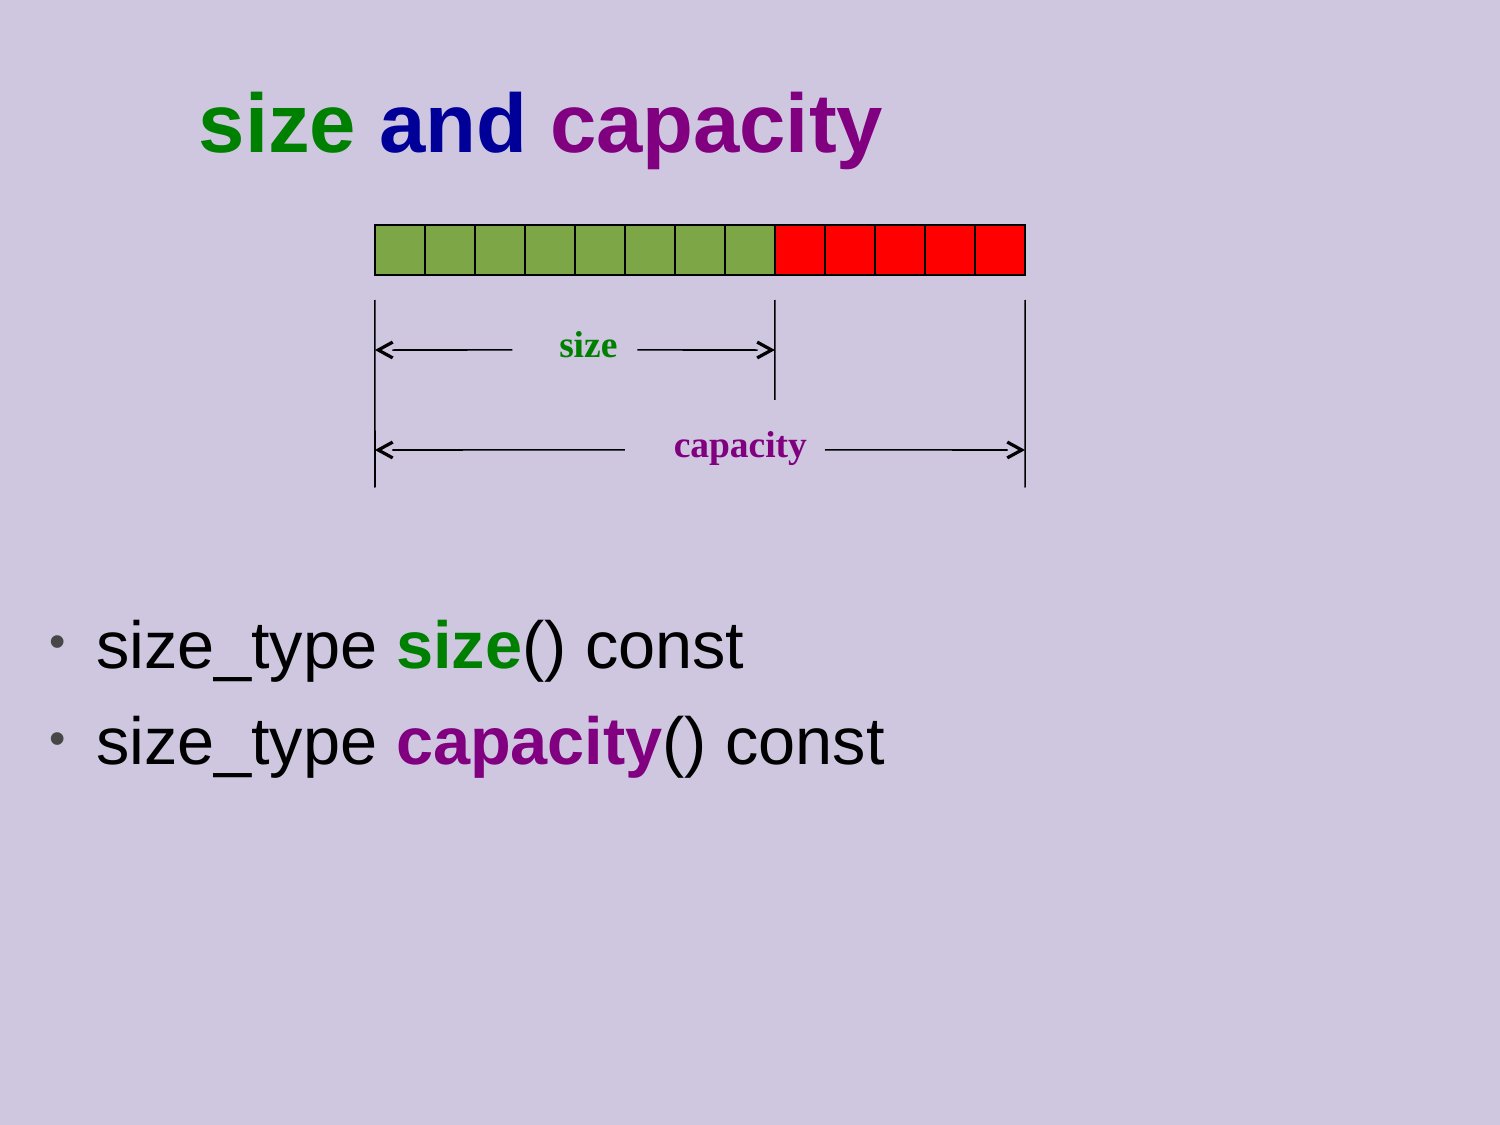

# size and capacity
size_type size() const
size_type capacity() const
size
capacity